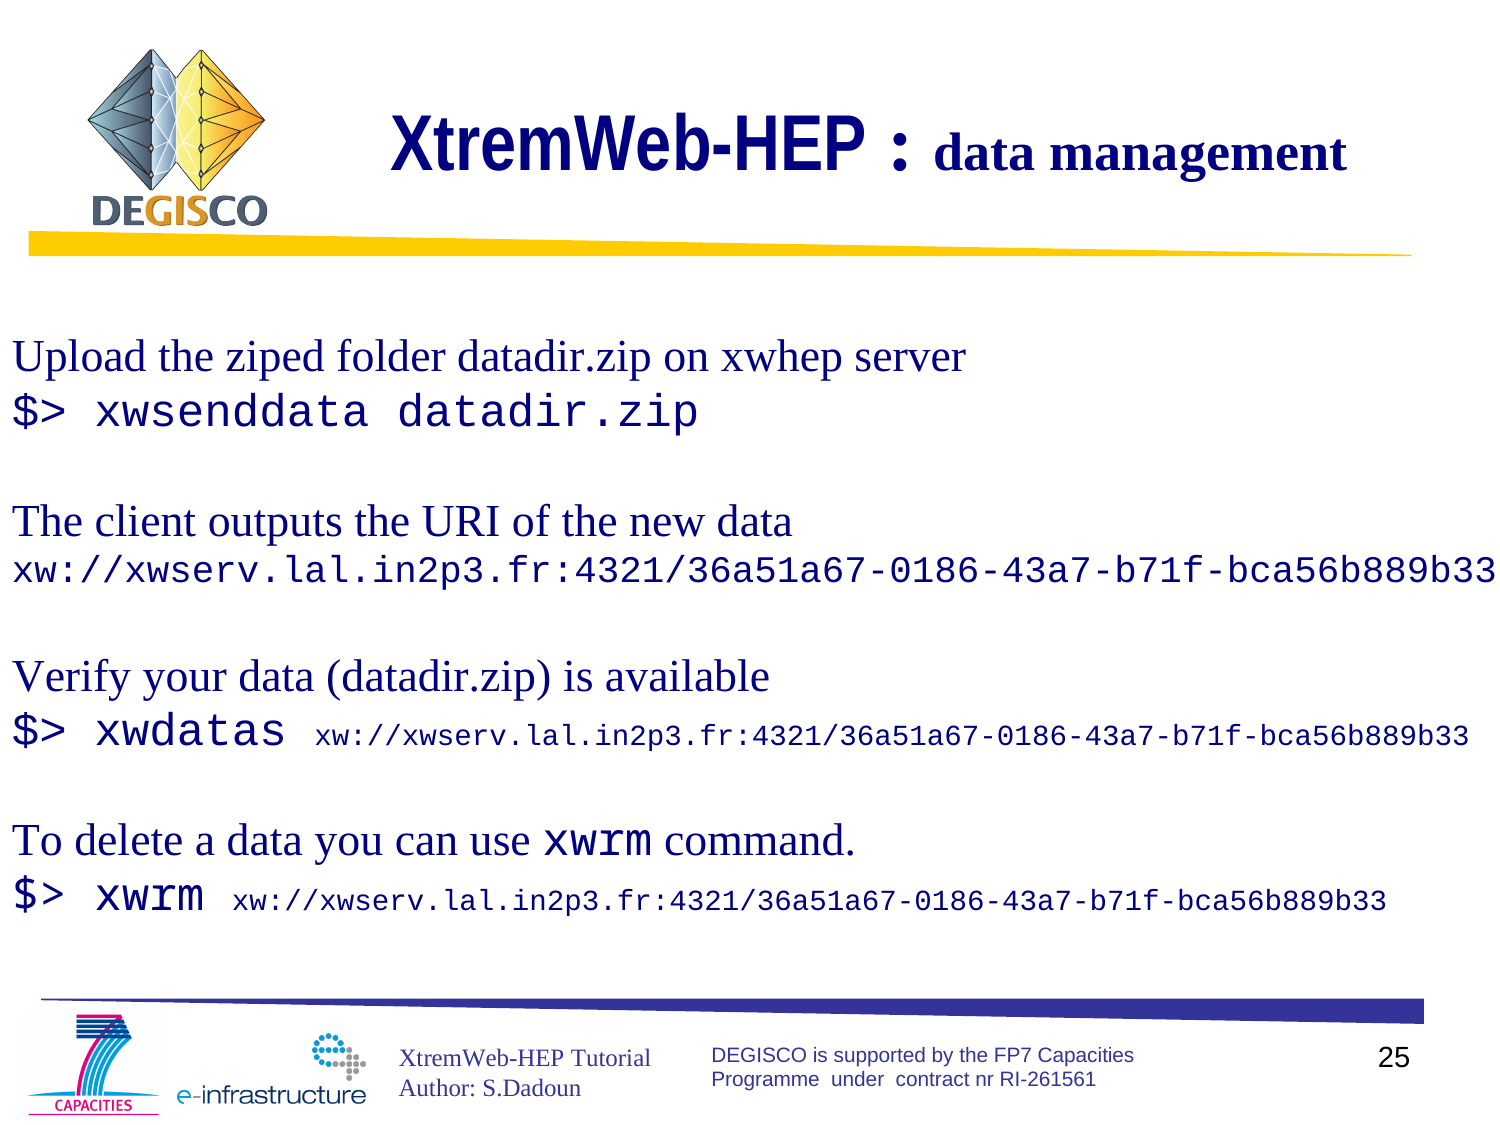

XtremWeb-HEP : data management
# Upload the ziped folder datadir.zip on xwhep server $> xwsenddata datadir.zip The client outputs the URI of the new data xw://xwserv.lal.in2p3.fr:4321/36a51a67-0186-43a7-b71f-bca56b889b33 Verify your data (datadir.zip) is available $> xwdatas xw://xwserv.lal.in2p3.fr:4321/36a51a67-0186-43a7-b71f-bca56b889b33 To delete a data you can use xwrm command. $> xwrm xw://xwserv.lal.in2p3.fr:4321/36a51a67-0186-43a7-b71f-bca56b889b33